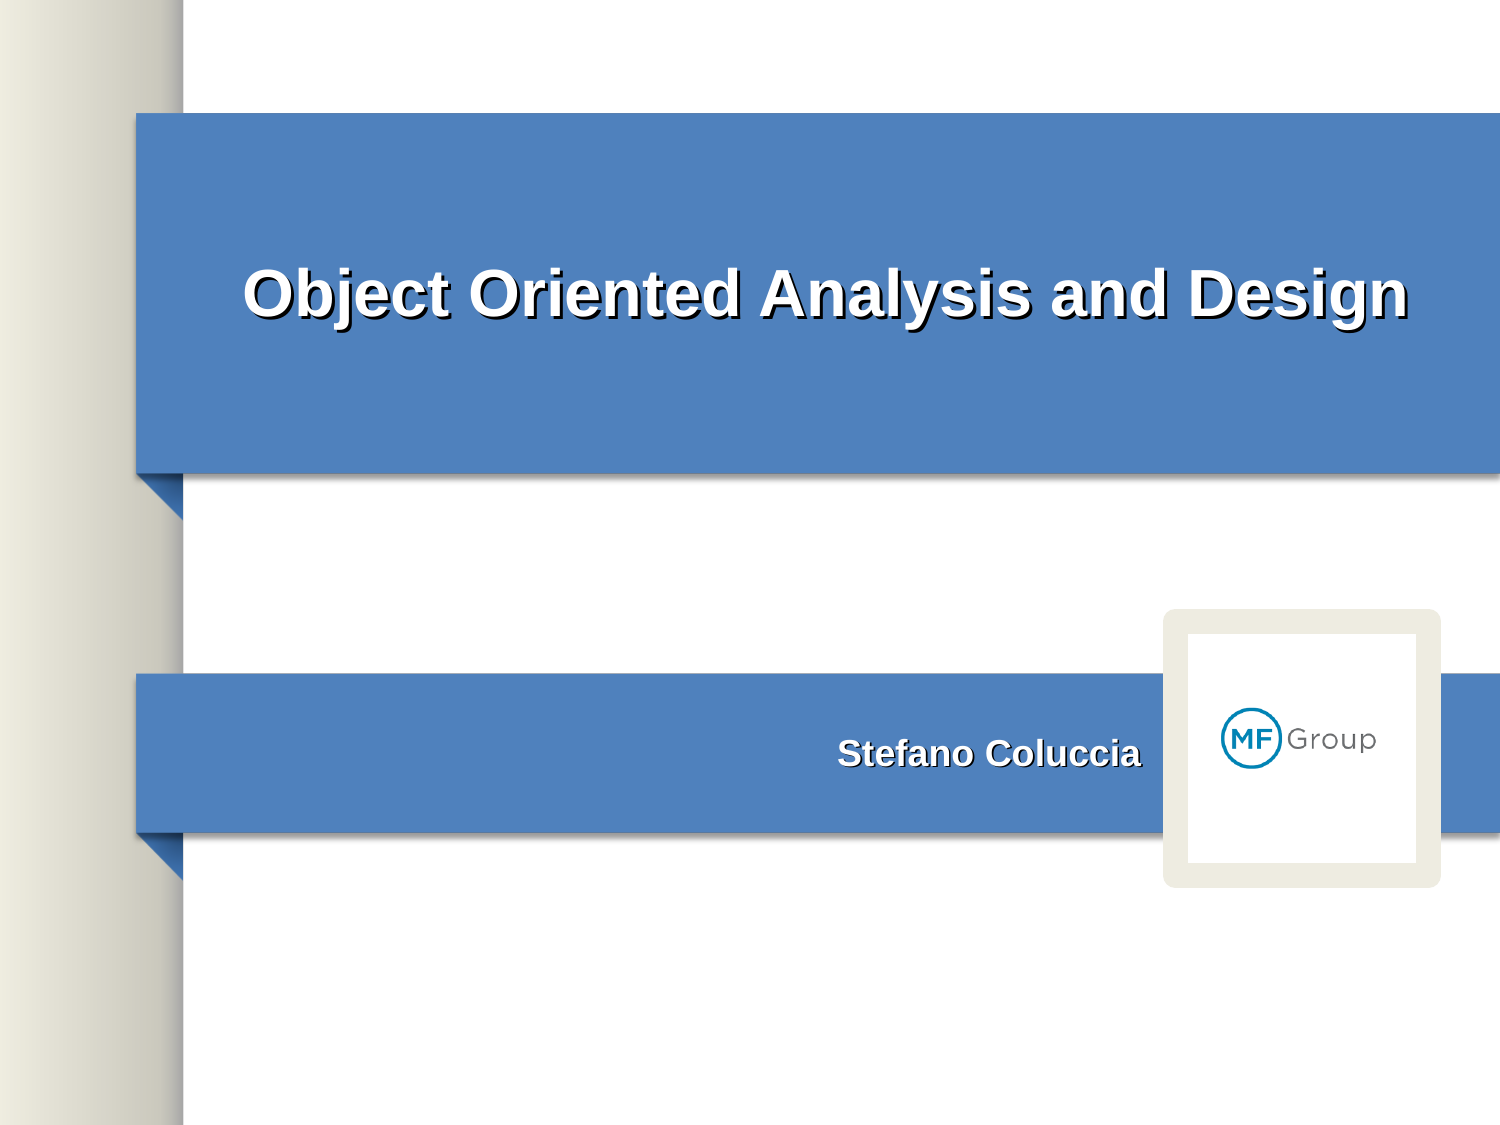

# Object Oriented Analysis and Design
Stefano Coluccia